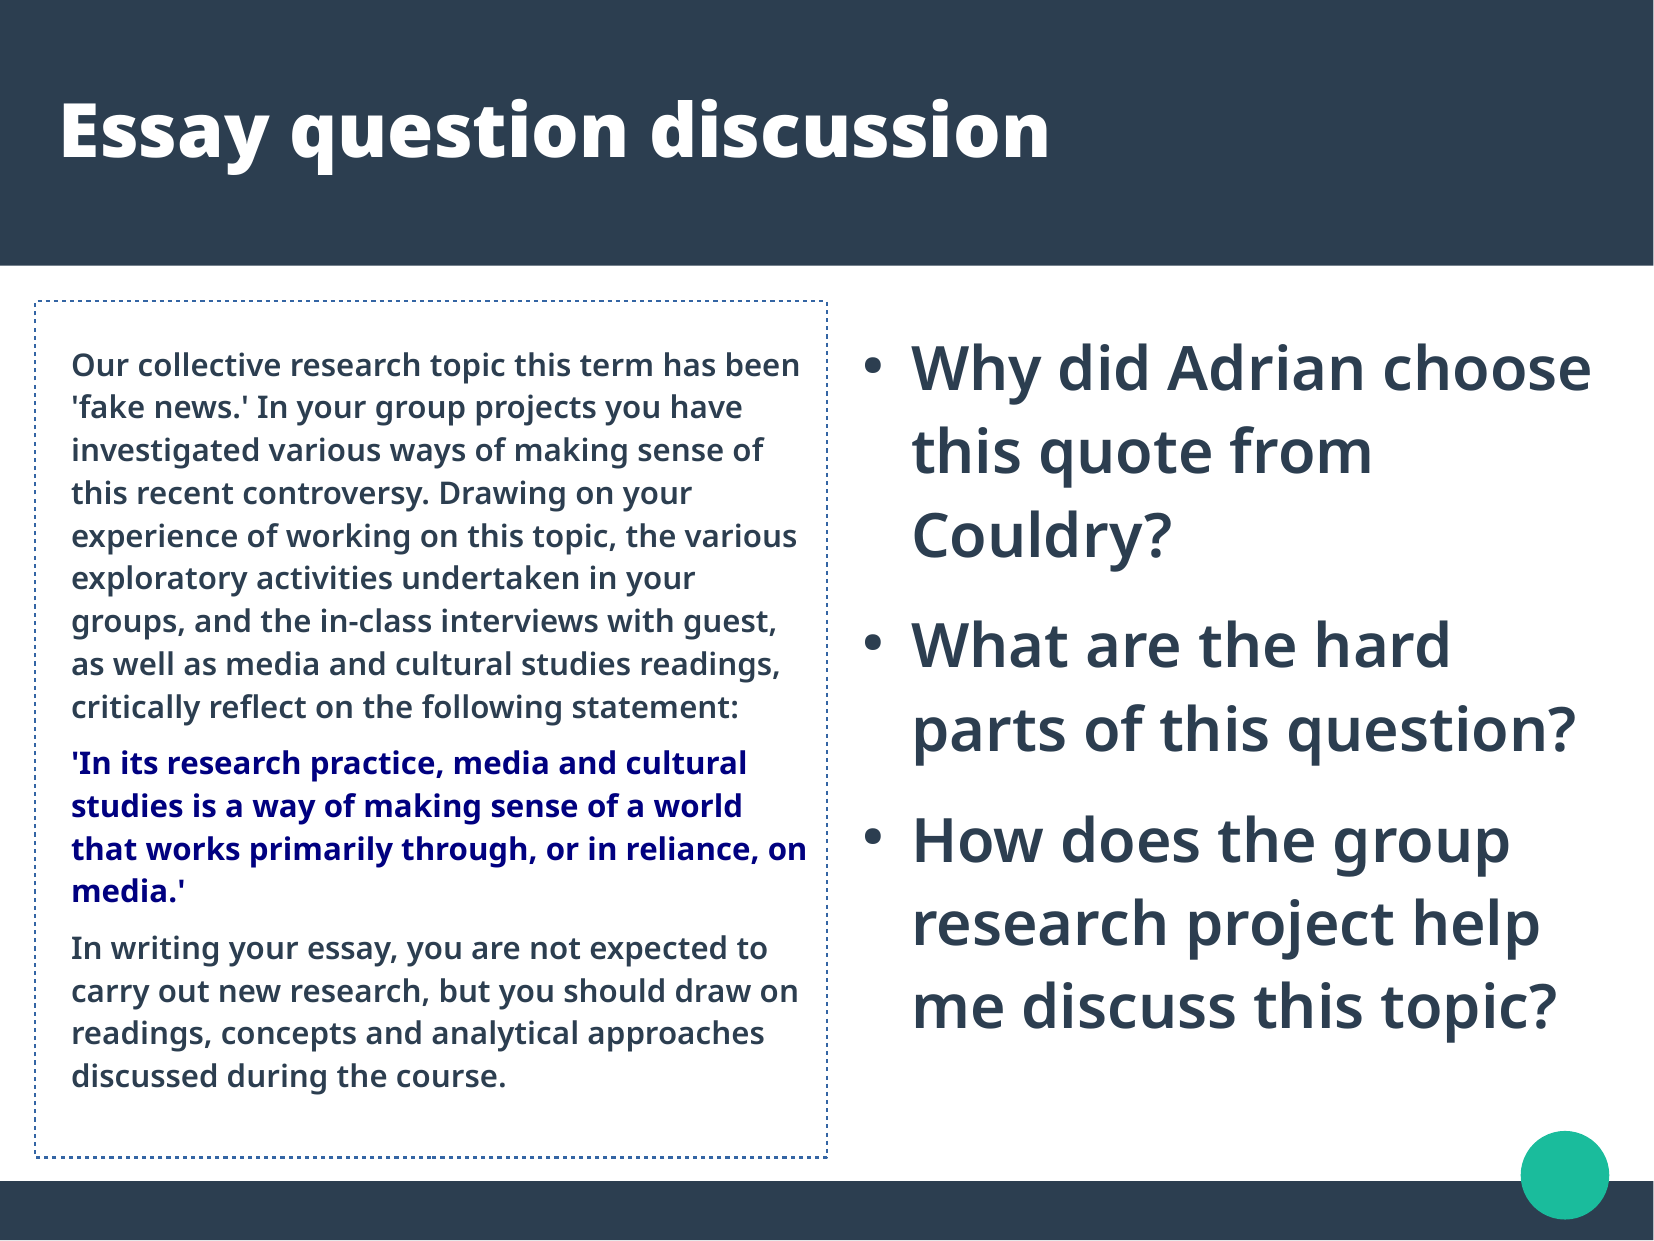

# Essay question discussion
Our collective research topic this term has been 'fake news.' In your group projects you have investigated various ways of making sense of this recent controversy. Drawing on your experience of working on this topic, the various exploratory activities undertaken in your groups, and the in-class interviews with guest, as well as media and cultural studies readings, critically reflect on the following statement:
'In its research practice, media and cultural studies is a way of making sense of a world that works primarily through, or in reliance, on media.'
In writing your essay, you are not expected to carry out new research, but you should draw on readings, concepts and analytical approaches discussed during the course.
Why did Adrian choose this quote from Couldry?
What are the hard parts of this question?
How does the group research project help me discuss this topic?